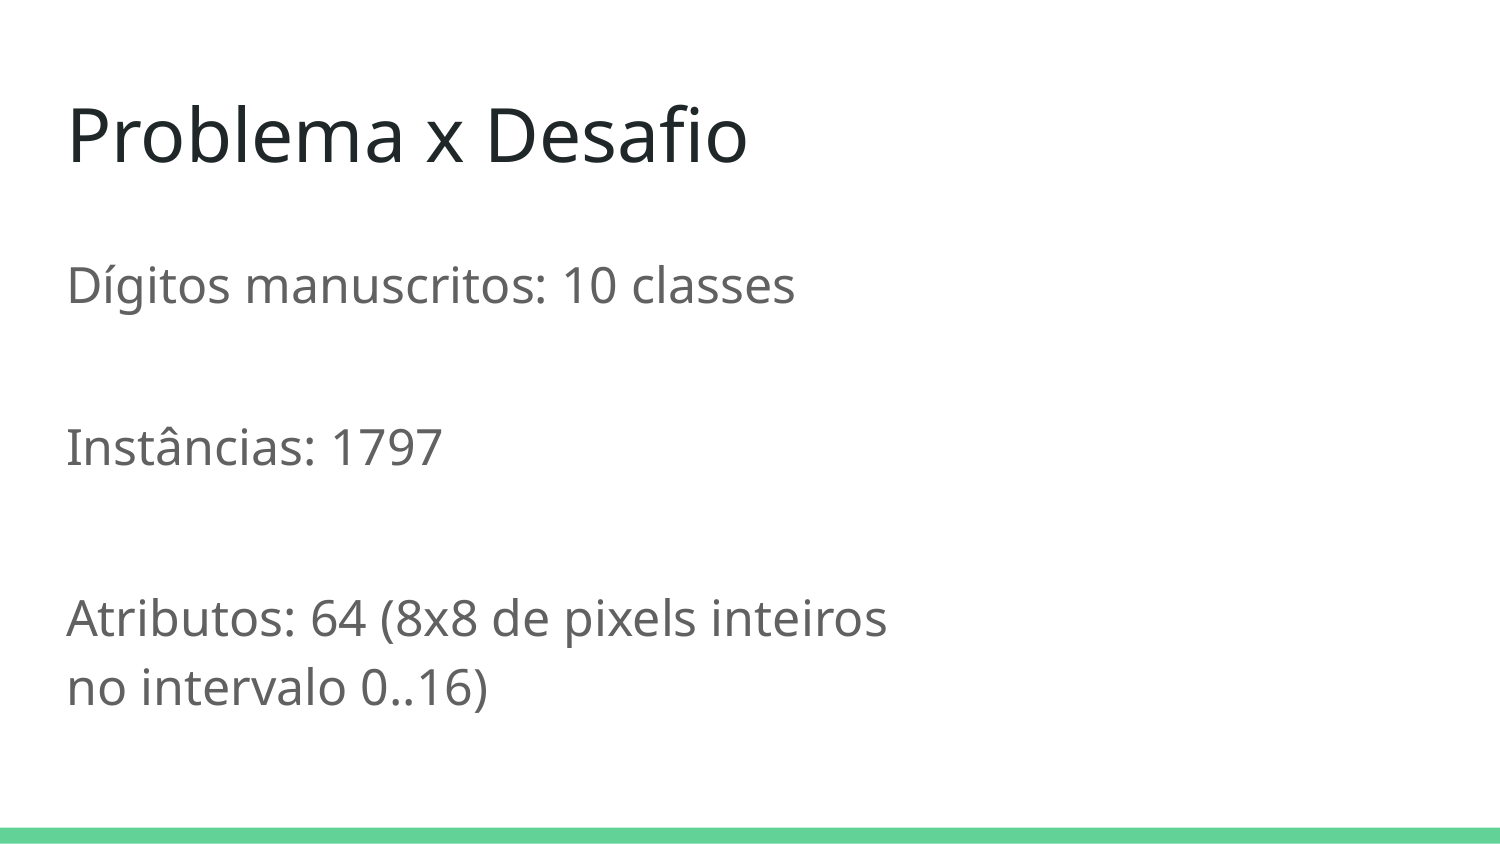

# Problema x Desafio
Dígitos manuscritos: 10 classes
Instâncias: 1797
Atributos: 64 (8x8 de pixels inteiros no intervalo 0..16)